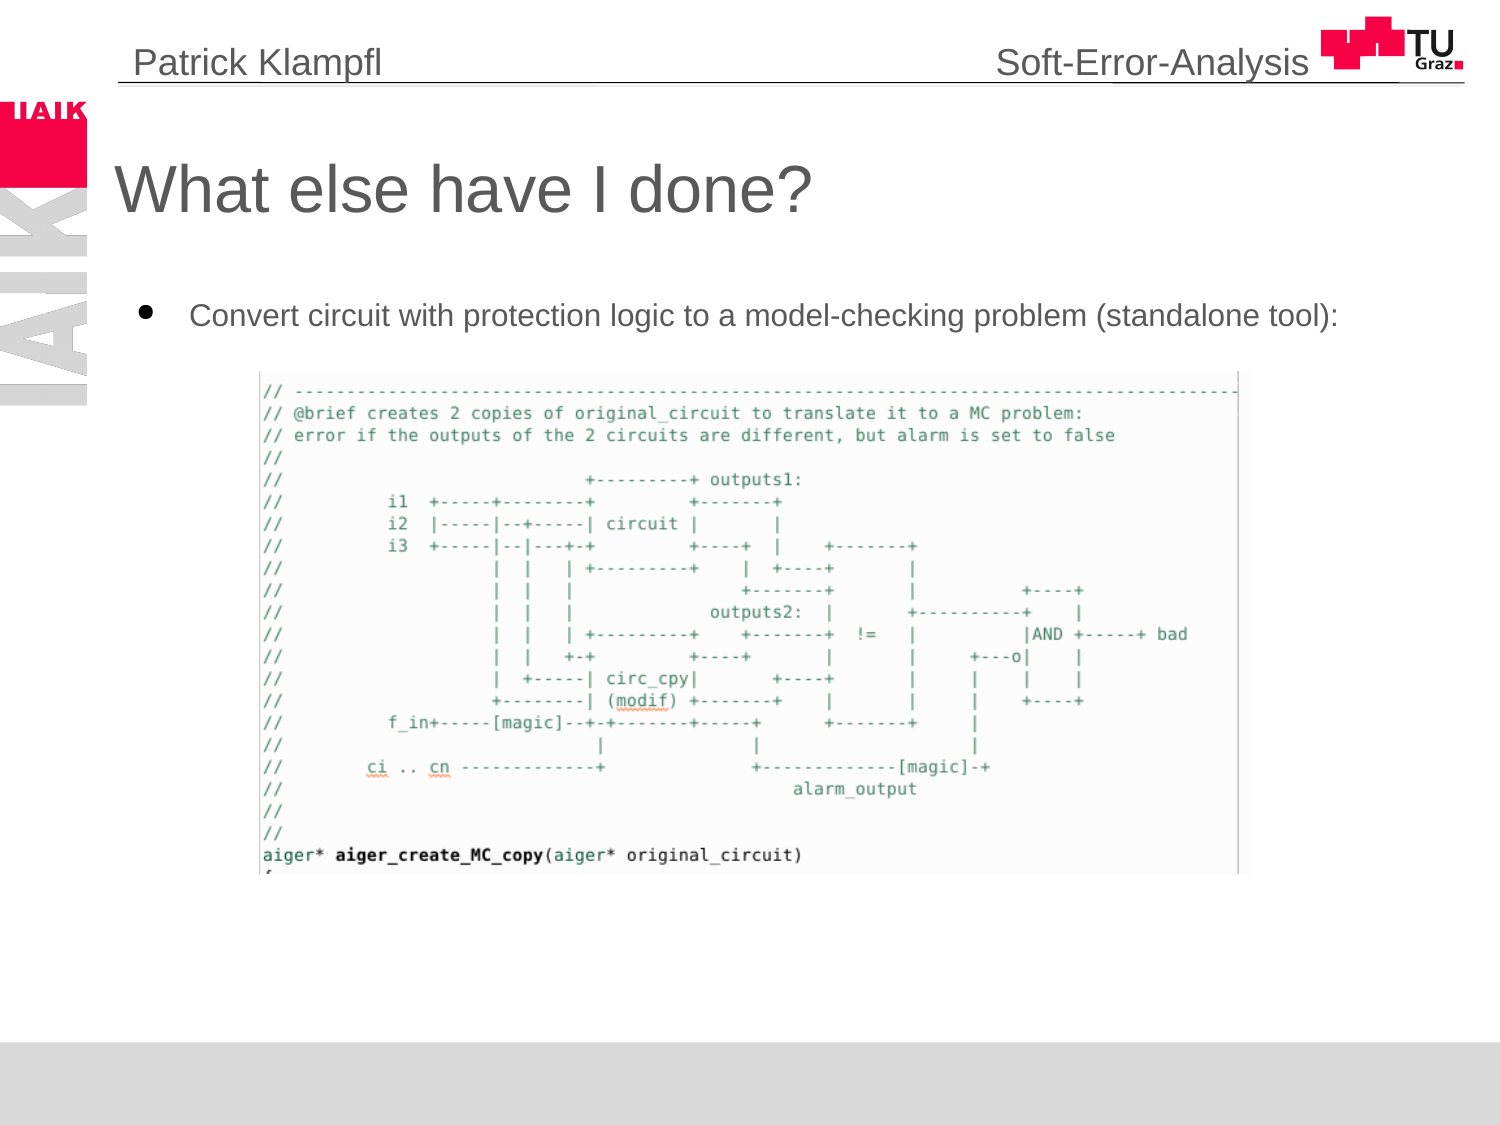

What else have I done?
# Convert circuit with protection logic to a model-checking problem (standalone tool):